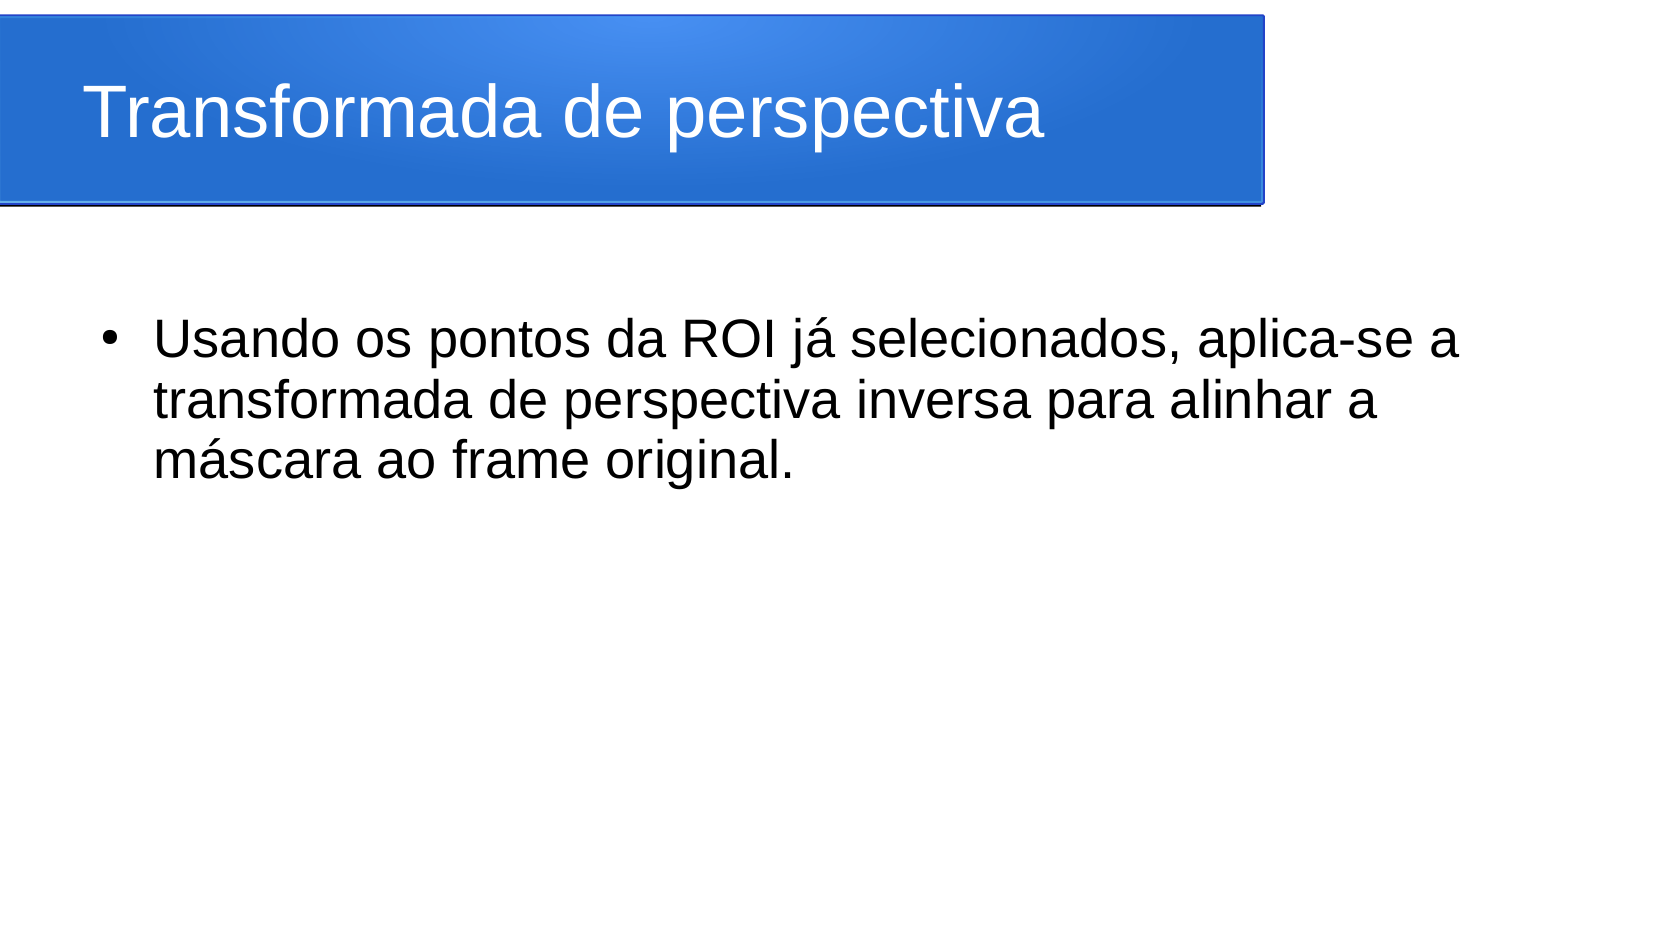

# Transformada de perspectiva
Usando os pontos da ROI já selecionados, aplica-se a transformada de perspectiva inversa para alinhar a máscara ao frame original.